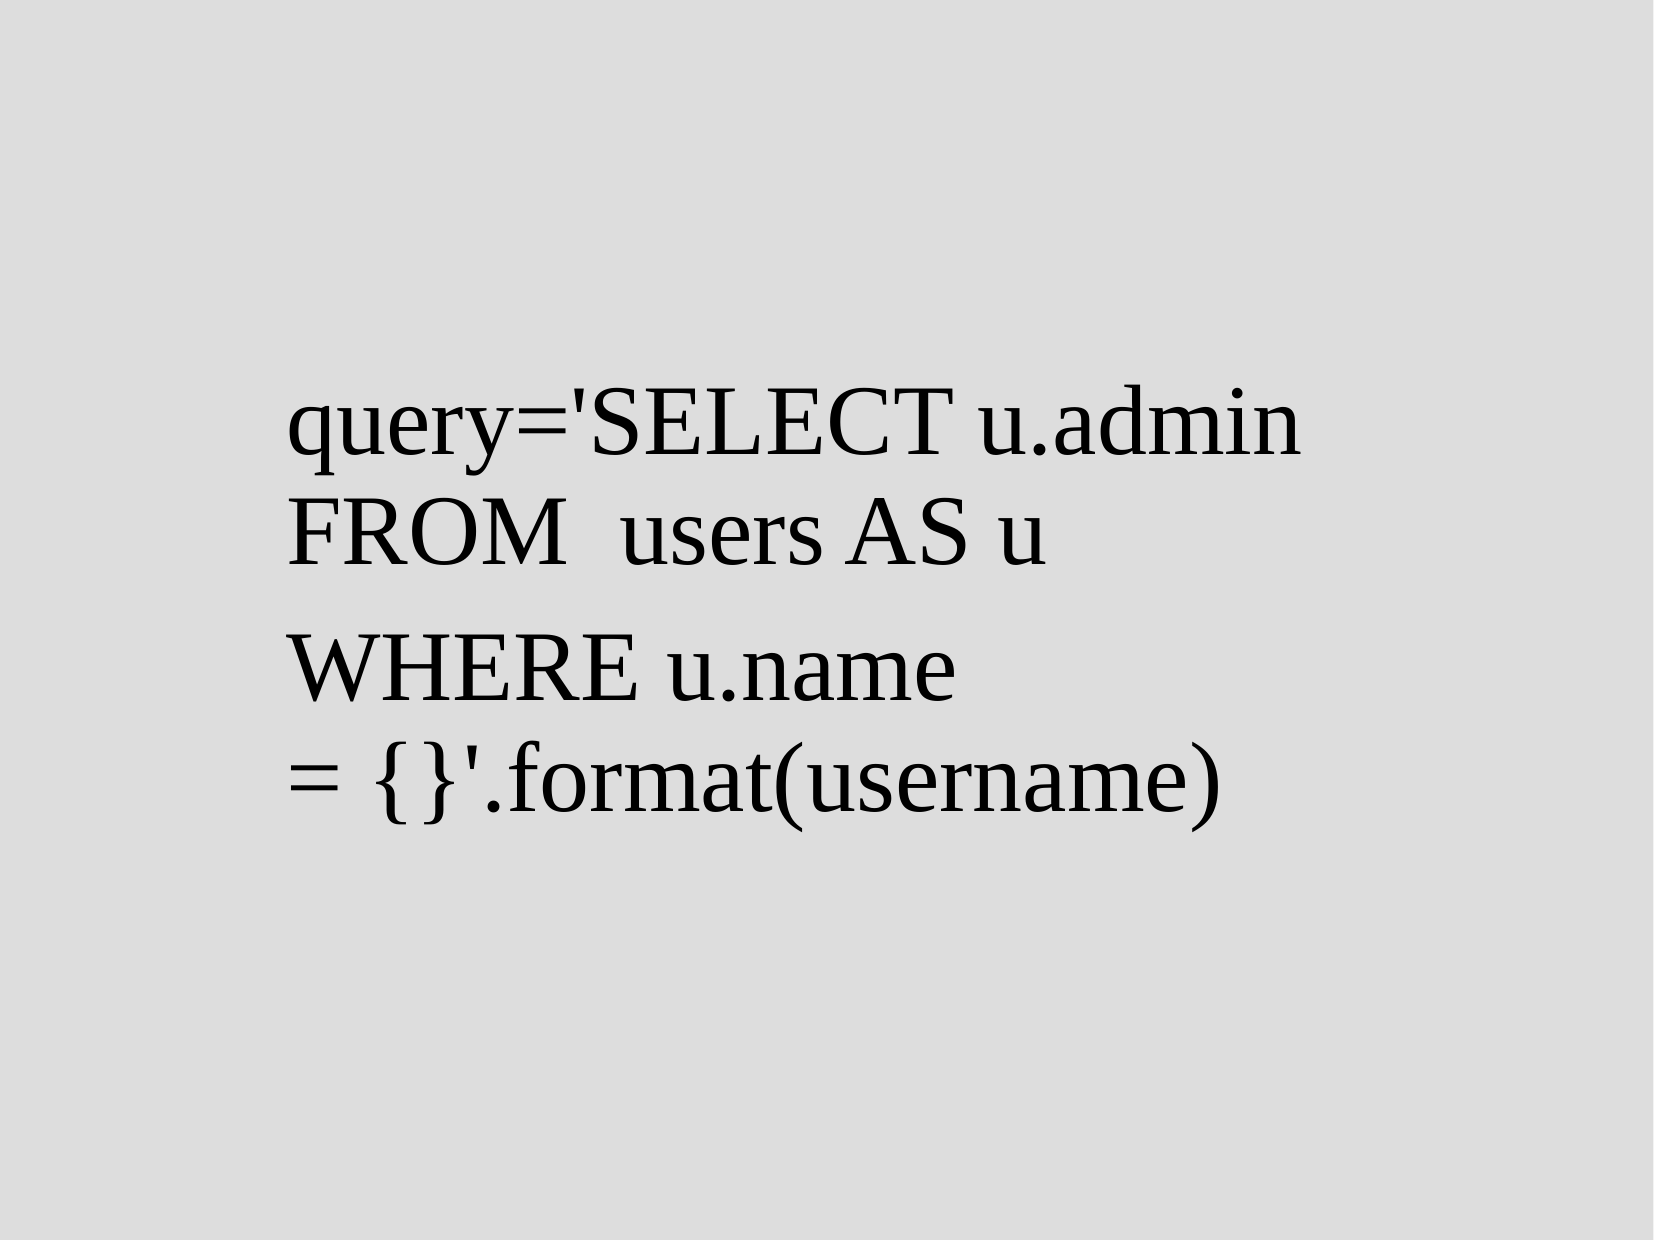

#
query='SELECT u.admin FROM users AS u
WHERE u.name = {}'.format(username)